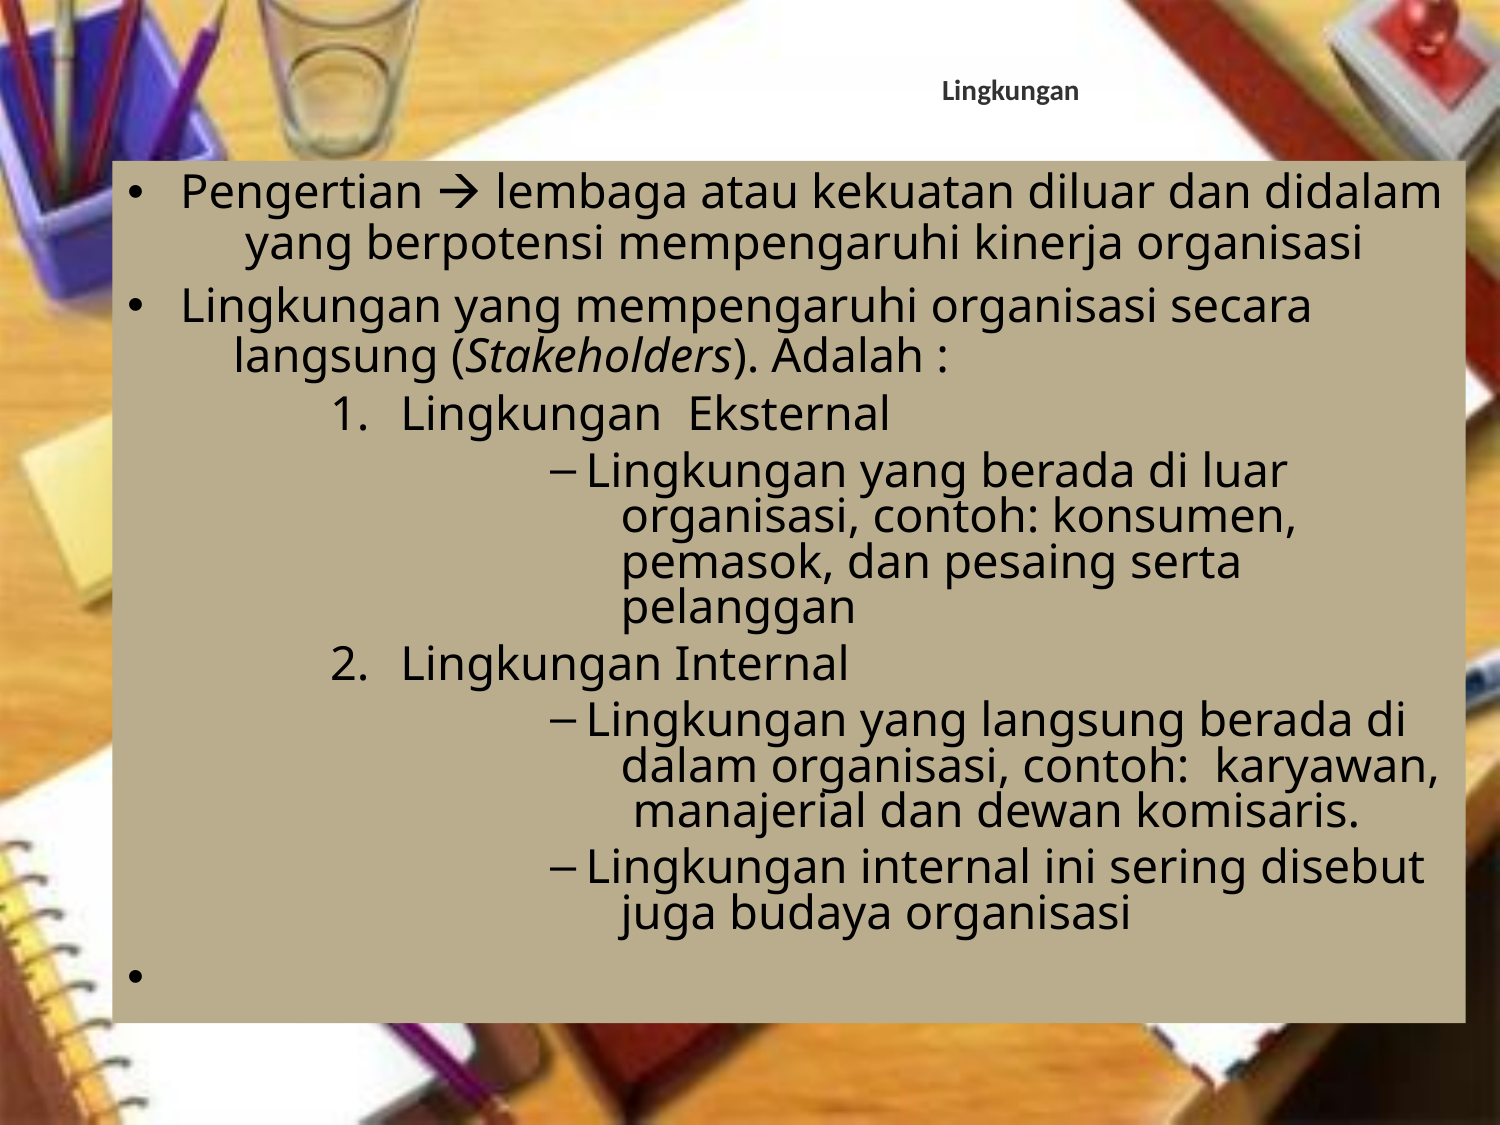

# Lingkungan
Pengertian  lembaga atau kekuatan diluar dan didalam yang berpotensi mempengaruhi kinerja organisasi
Lingkungan yang mempengaruhi organisasi secara langsung (Stakeholders). Adalah :
Lingkungan Eksternal
Lingkungan yang berada di luar organisasi, contoh: konsumen, pemasok, dan pesaing serta pelanggan
Lingkungan Internal
Lingkungan yang langsung berada di dalam organisasi, contoh: karyawan, manajerial dan dewan komisaris.
Lingkungan internal ini sering disebut juga budaya organisasi